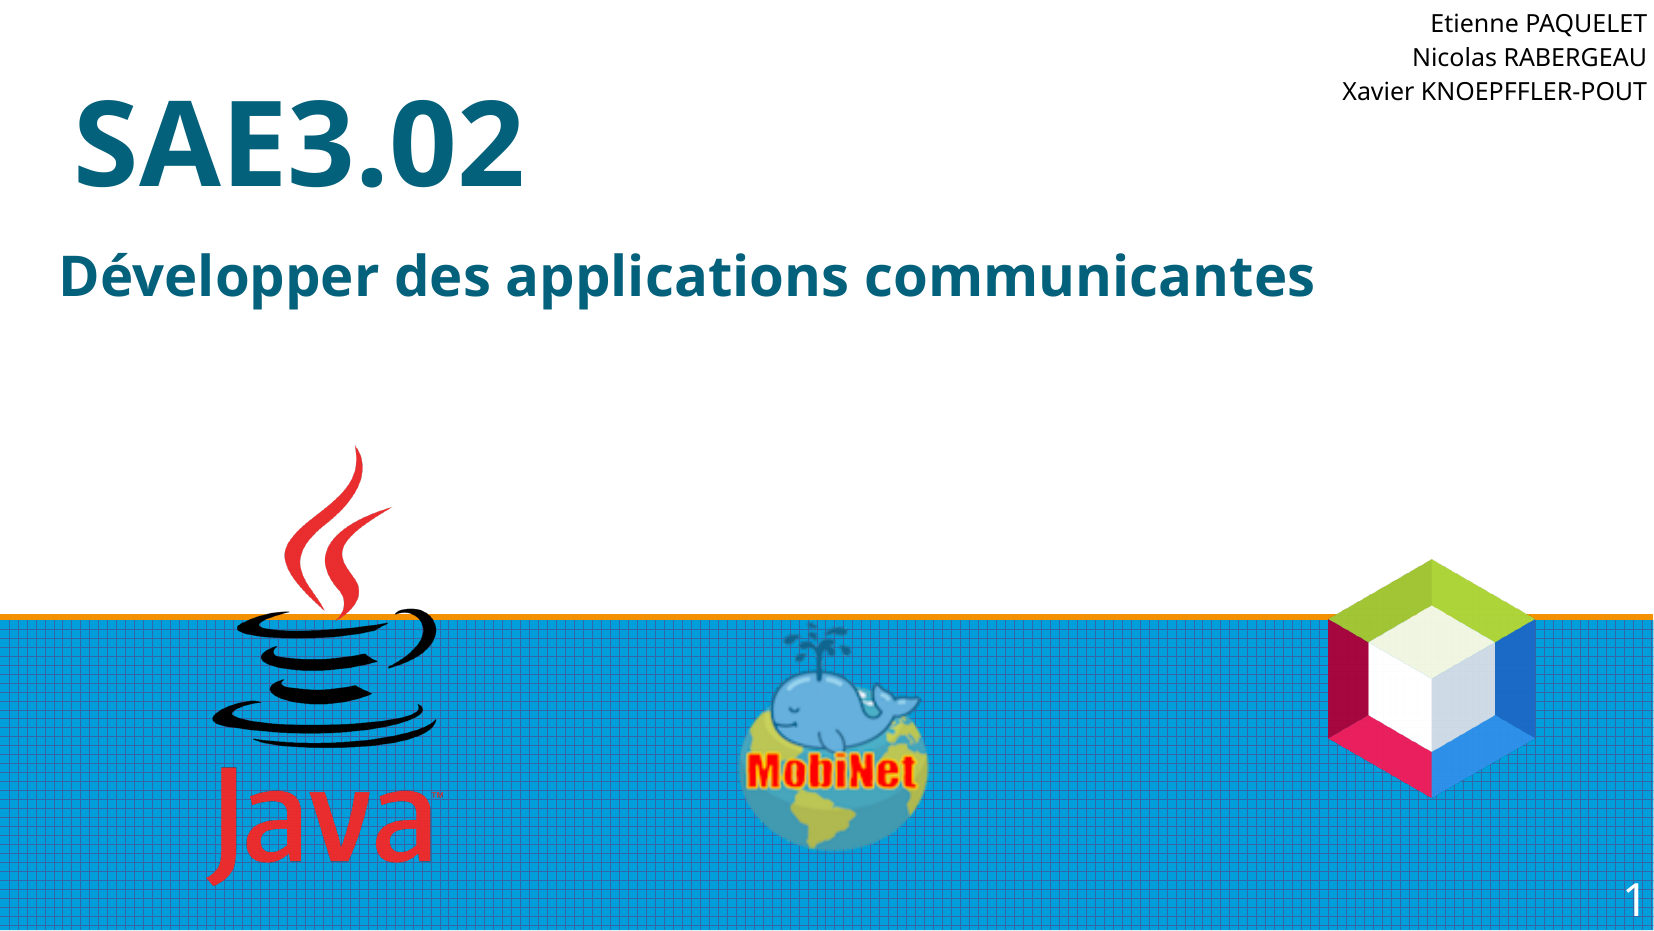

Etienne PAQUELET
Nicolas RABERGEAU
Xavier KNOEPFFLER-POUT
# SAE3.02
Développer des applications communicantes
1